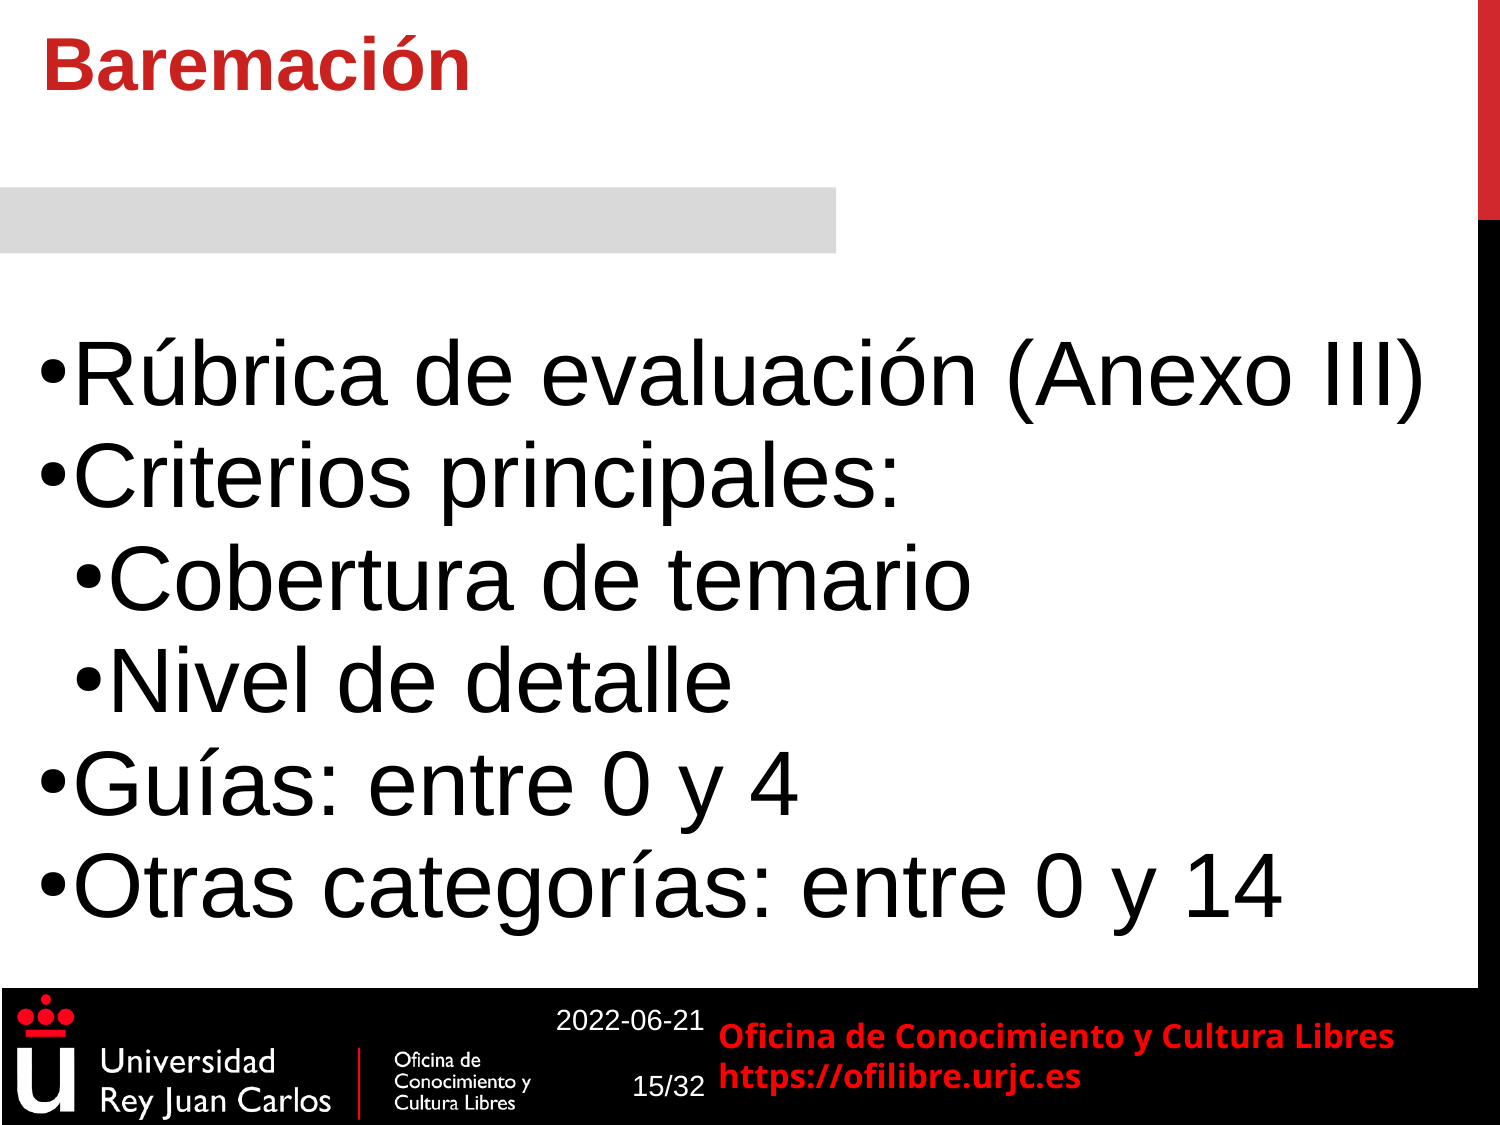

#
Baremación
Rúbrica de evaluación (Anexo III)
Criterios principales:
Cobertura de temario
Nivel de detalle
Guías: entre 0 y 4
Otras categorías: entre 0 y 14